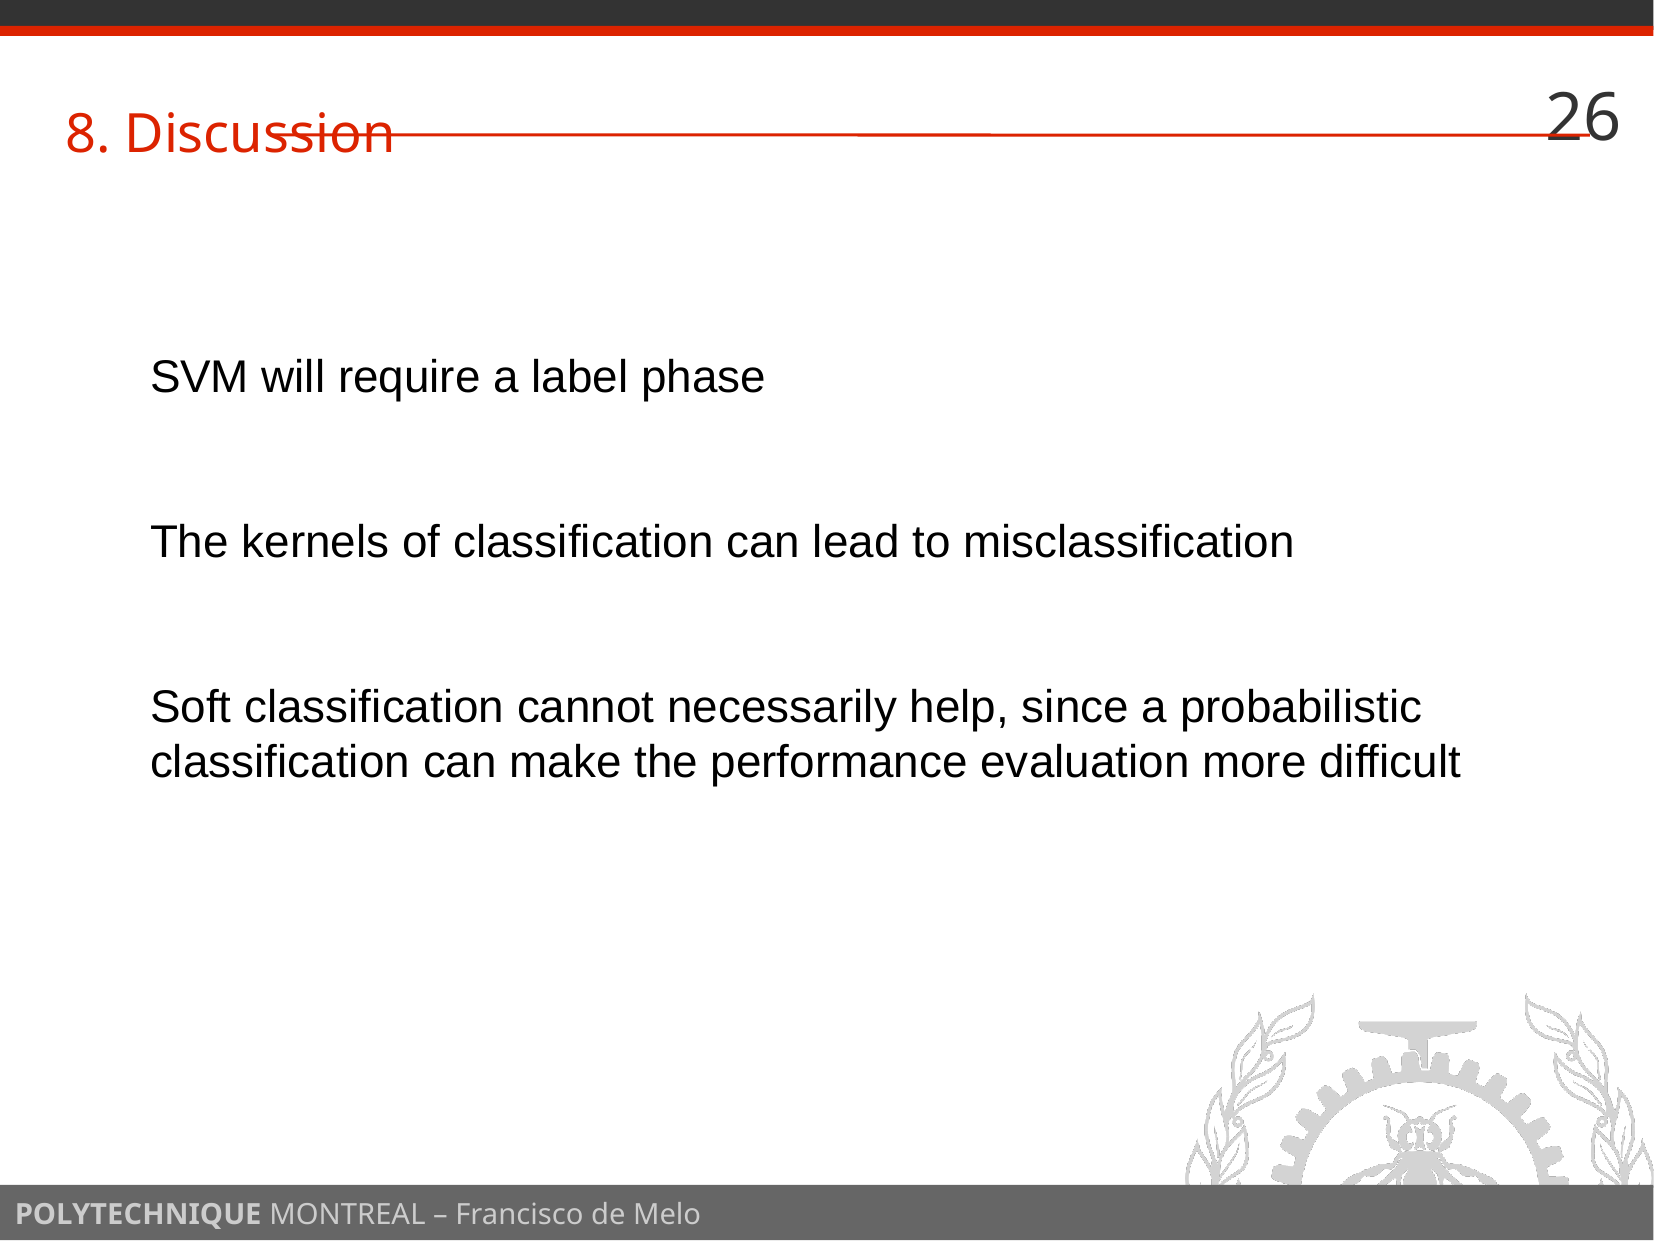

26
8. Discussion
SVM will require a label phase
The kernels of classification can lead to misclassification
Soft classification cannot necessarily help, since a probabilistic
classification can make the performance evaluation more difficult
POLYTECHNIQUE MONTREAL – Francisco de Melo